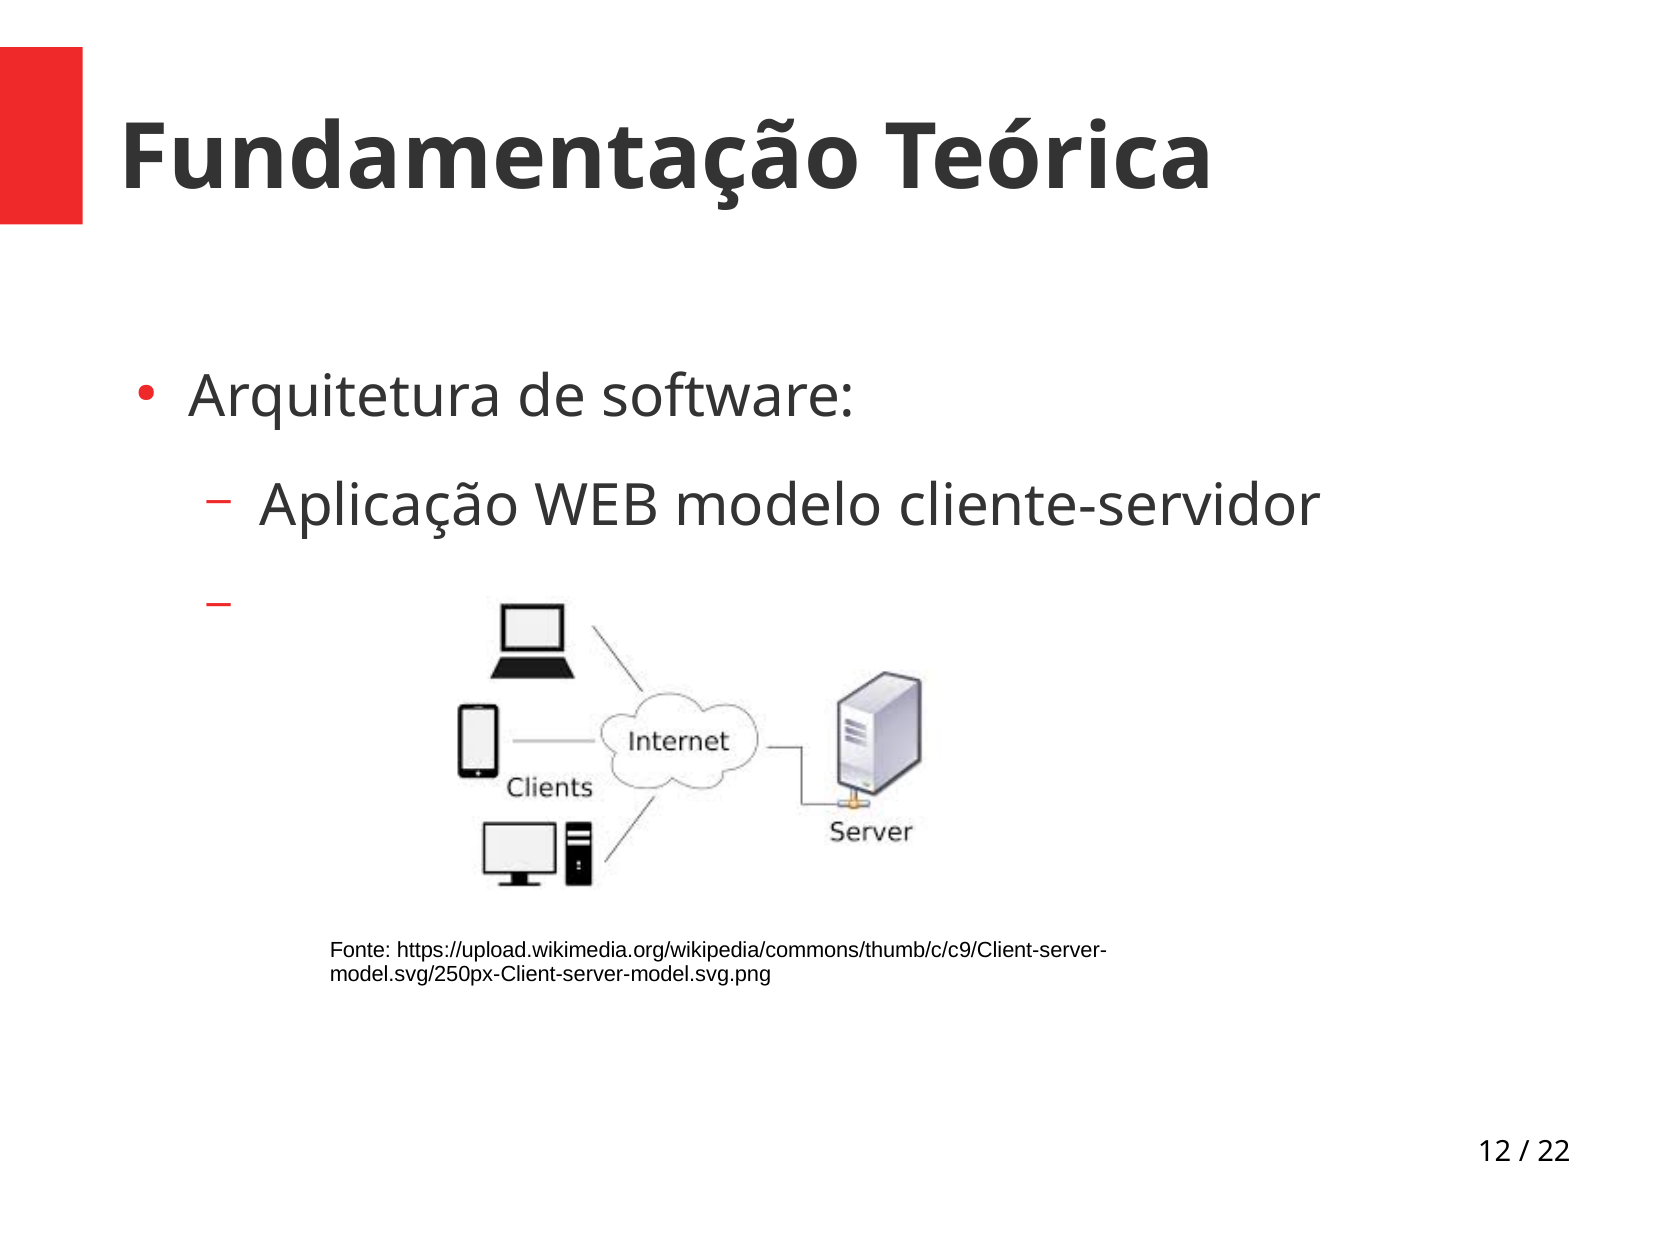

# Fundamentação Teórica
Arquitetura de software:
Aplicação WEB modelo cliente-servidor
Fonte: https://upload.wikimedia.org/wikipedia/commons/thumb/c/c9/Client-server-model.svg/250px-Client-server-model.svg.png
12